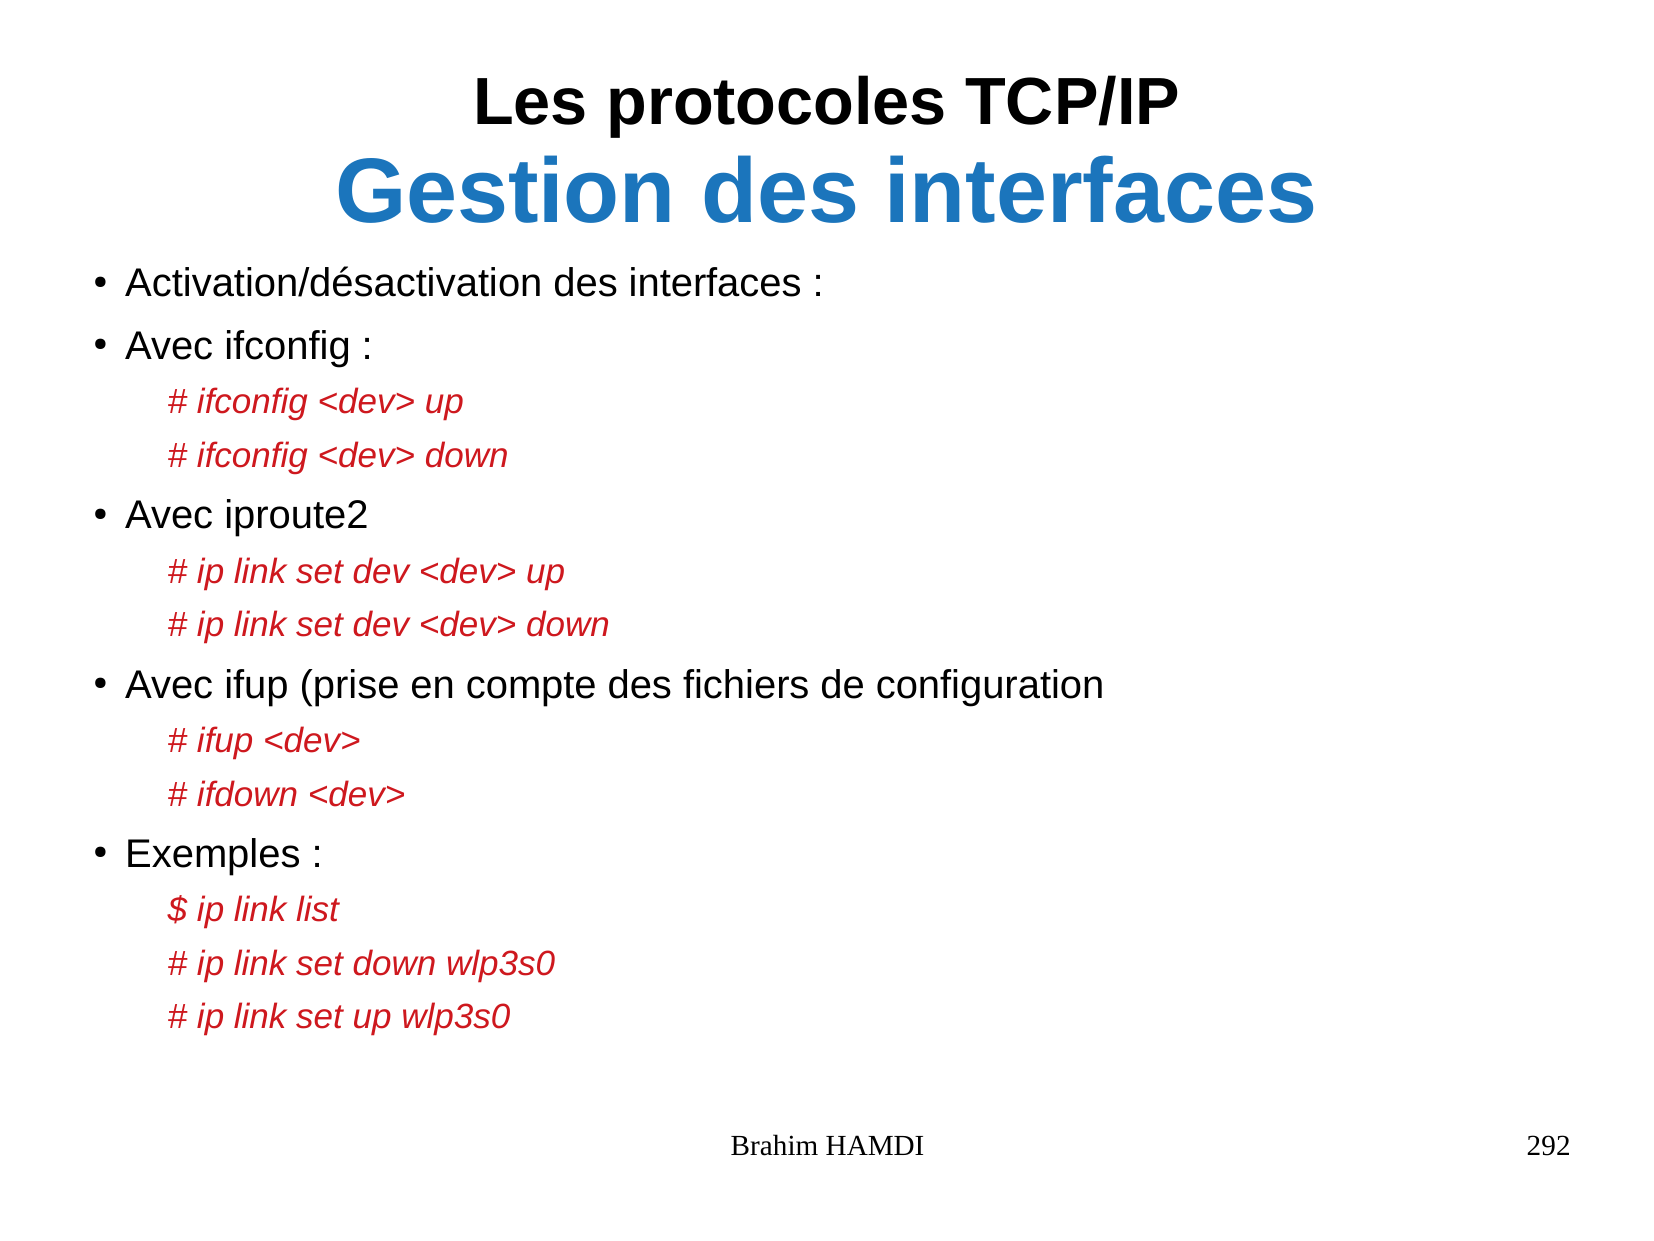

# Les protocoles TCP/IP Gestion des interfaces
Activation/désactivation des interfaces :
Avec ifconfig :
# ifconfig <dev> up
# ifconfig <dev> down
Avec iproute2
# ip link set dev <dev> up
# ip link set dev <dev> down
Avec ifup (prise en compte des fichiers de configuration
# ifup <dev>
# ifdown <dev>
Exemples :
$ ip link list
# ip link set down wlp3s0
# ip link set up wlp3s0
Brahim HAMDI
292